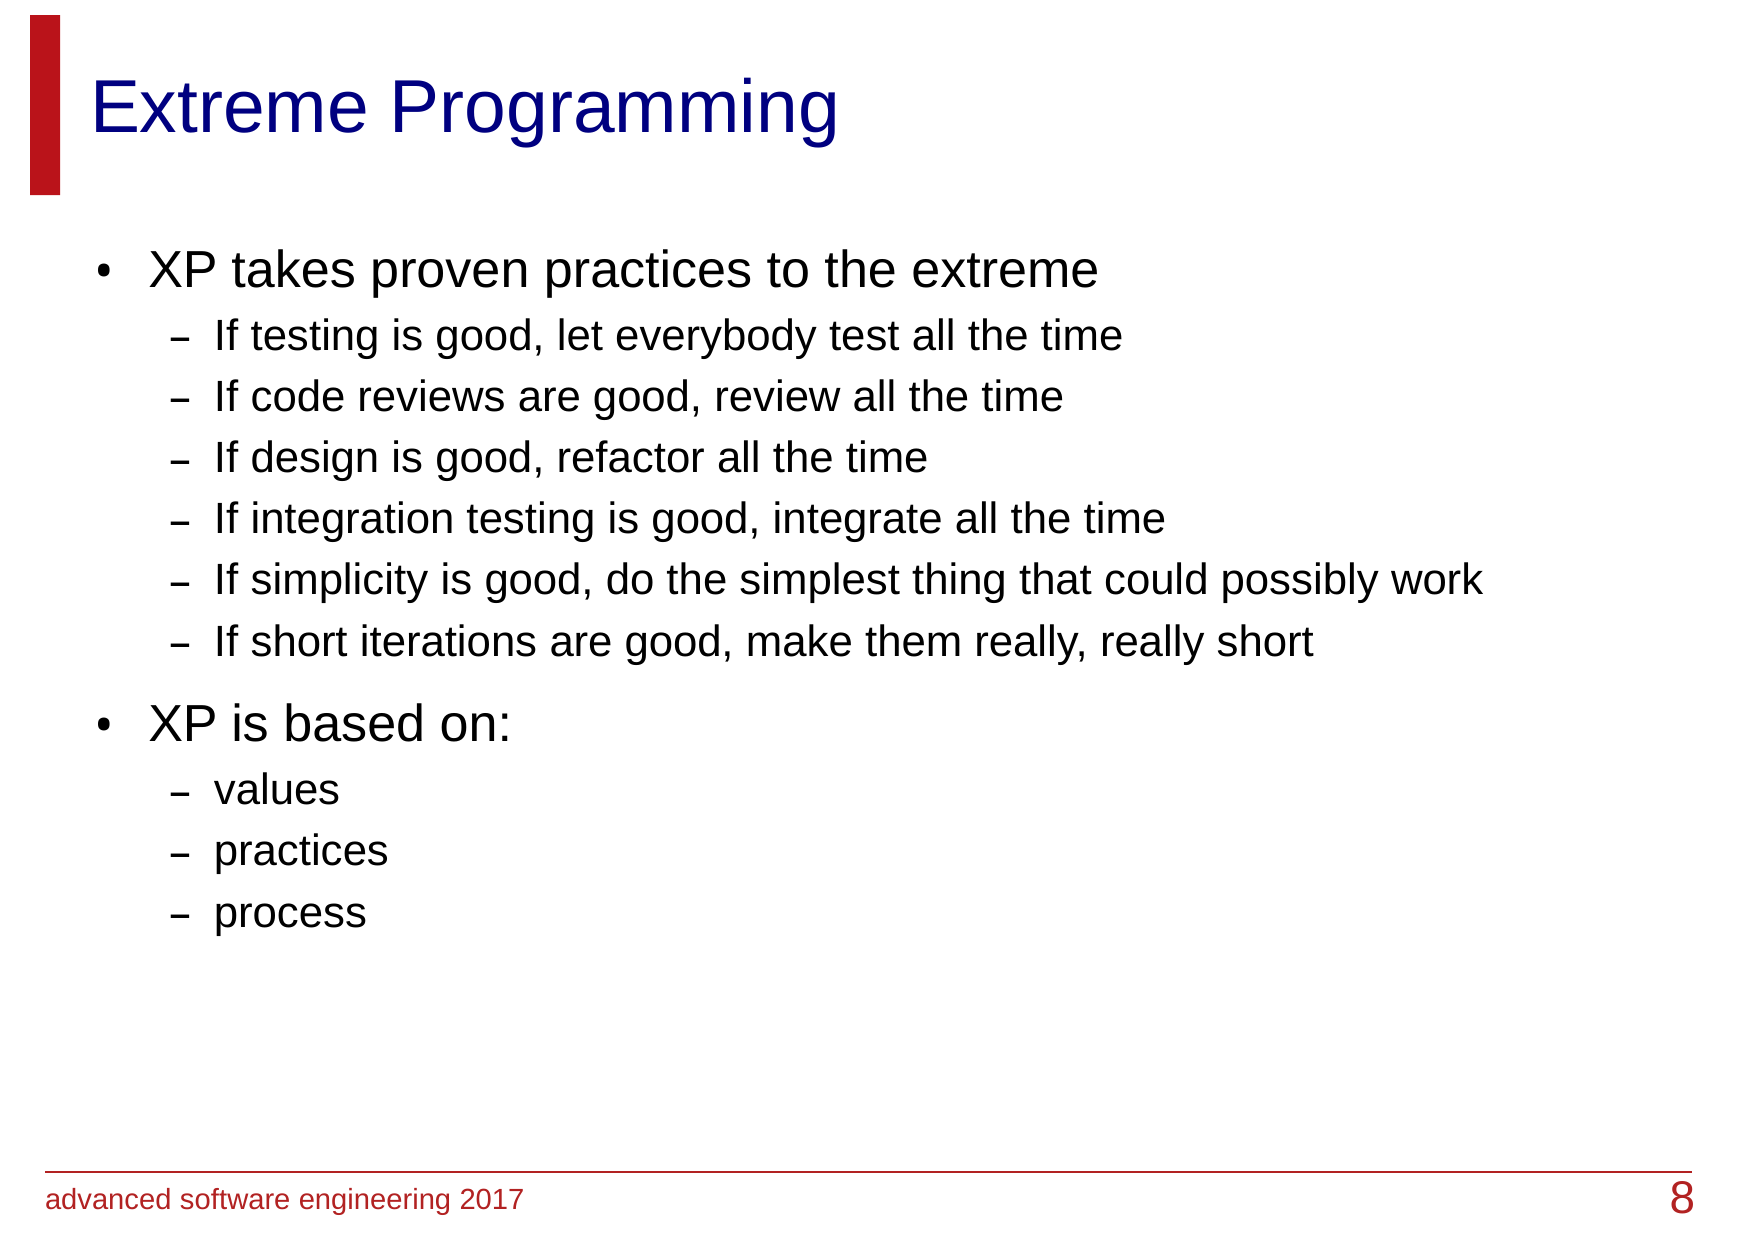

# Extreme Programming
XP takes proven practices to the extreme
If testing is good, let everybody test all the time
If code reviews are good, review all the time
If design is good, refactor all the time
If integration testing is good, integrate all the time
If simplicity is good, do the simplest thing that could possibly work
If short iterations are good, make them really, really short
XP is based on:
values
practices
process
8
advanced software engineering 2017